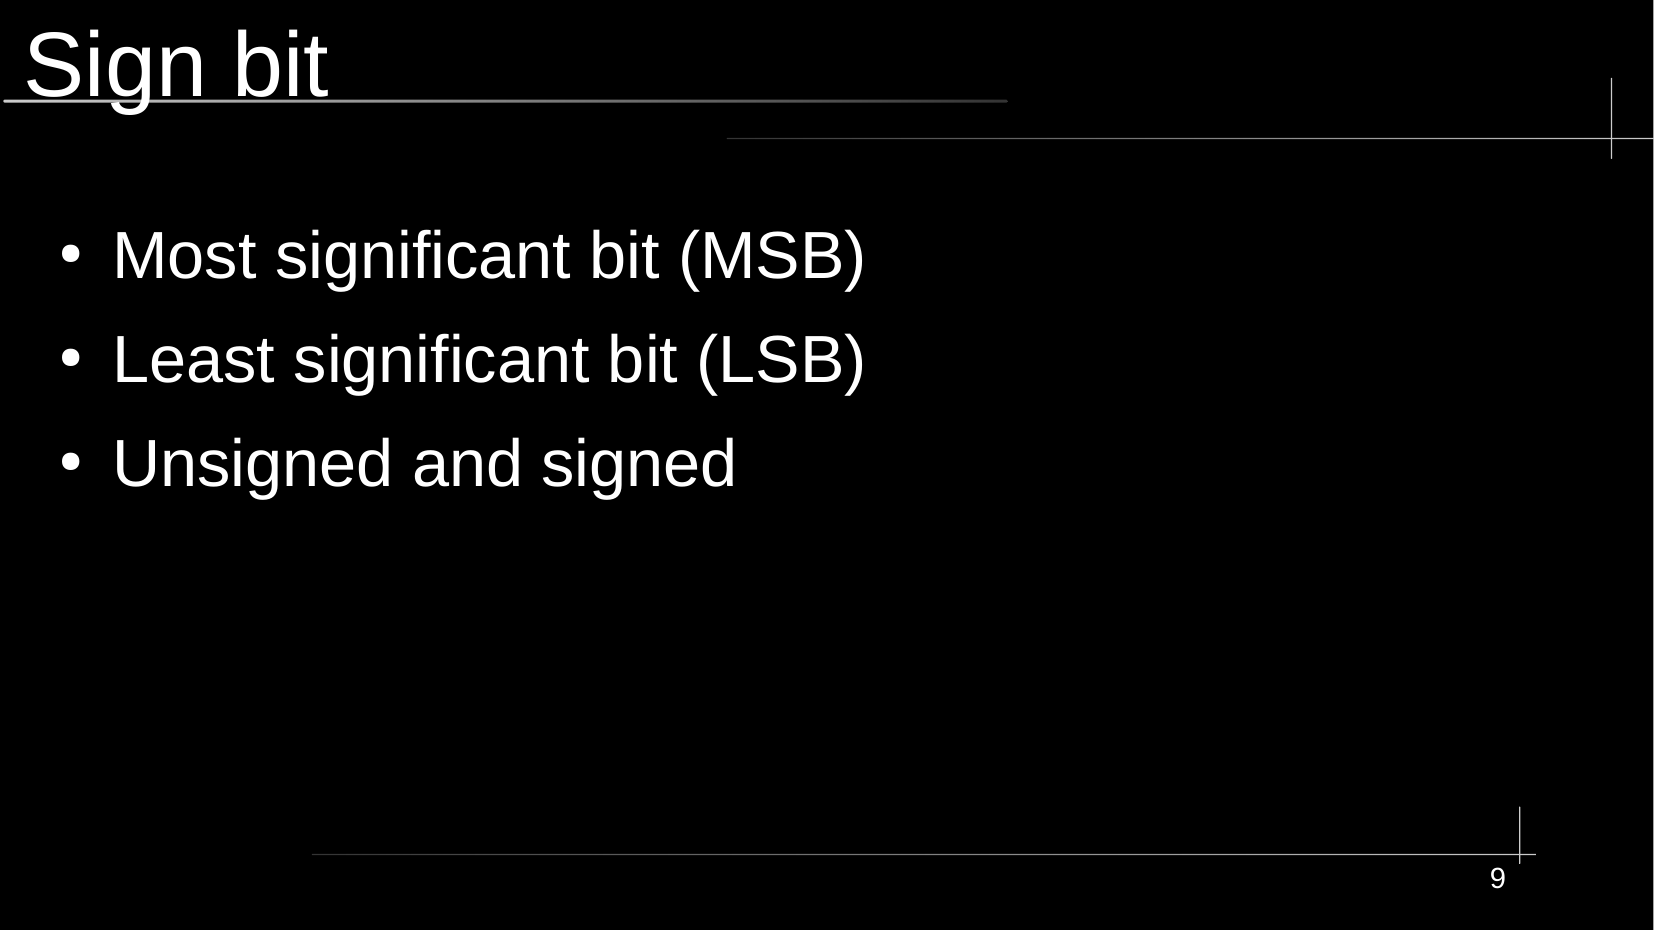

# Sign bit
Most significant bit (MSB)
Least significant bit (LSB)
Unsigned and signed
9